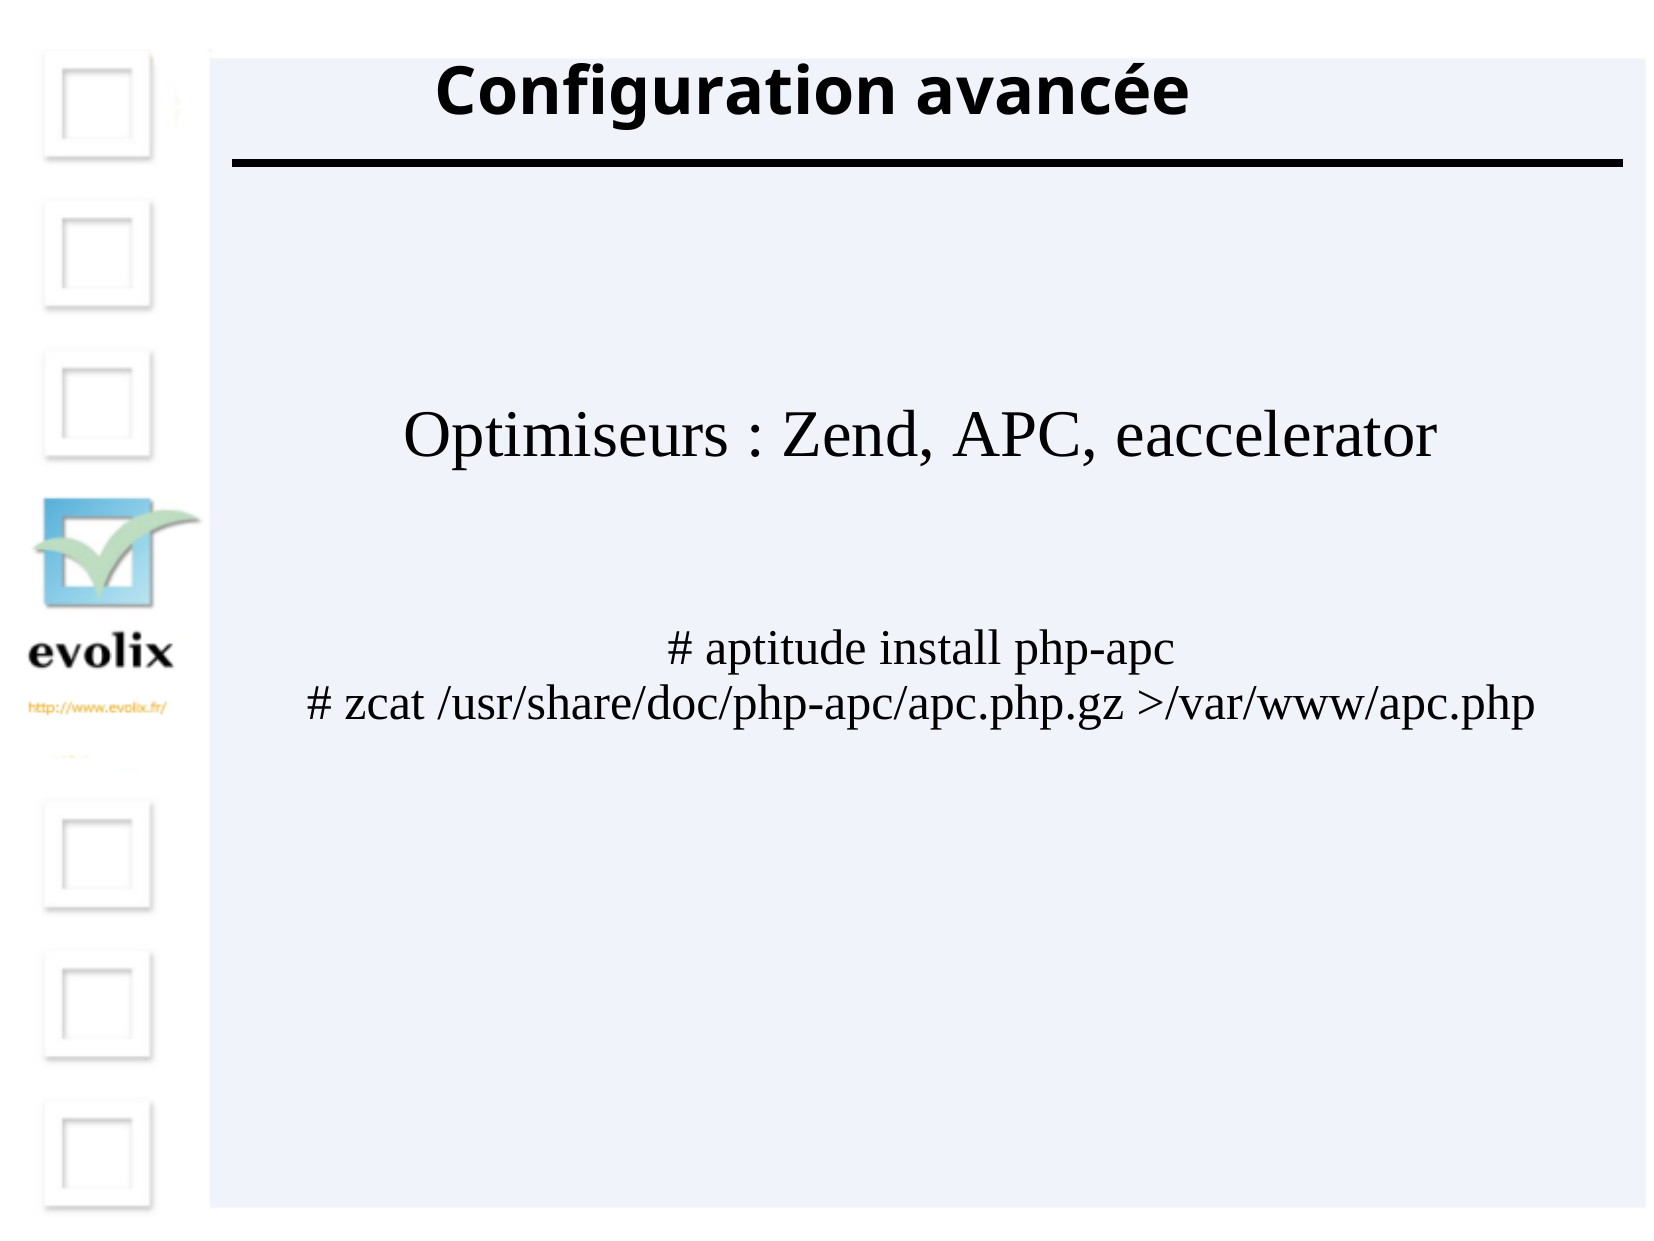

# Configuration avancée
Optimiseurs : Zend, APC, eaccelerator
# aptitude install php-apc
# zcat /usr/share/doc/php-apc/apc.php.gz >/var/www/apc.php